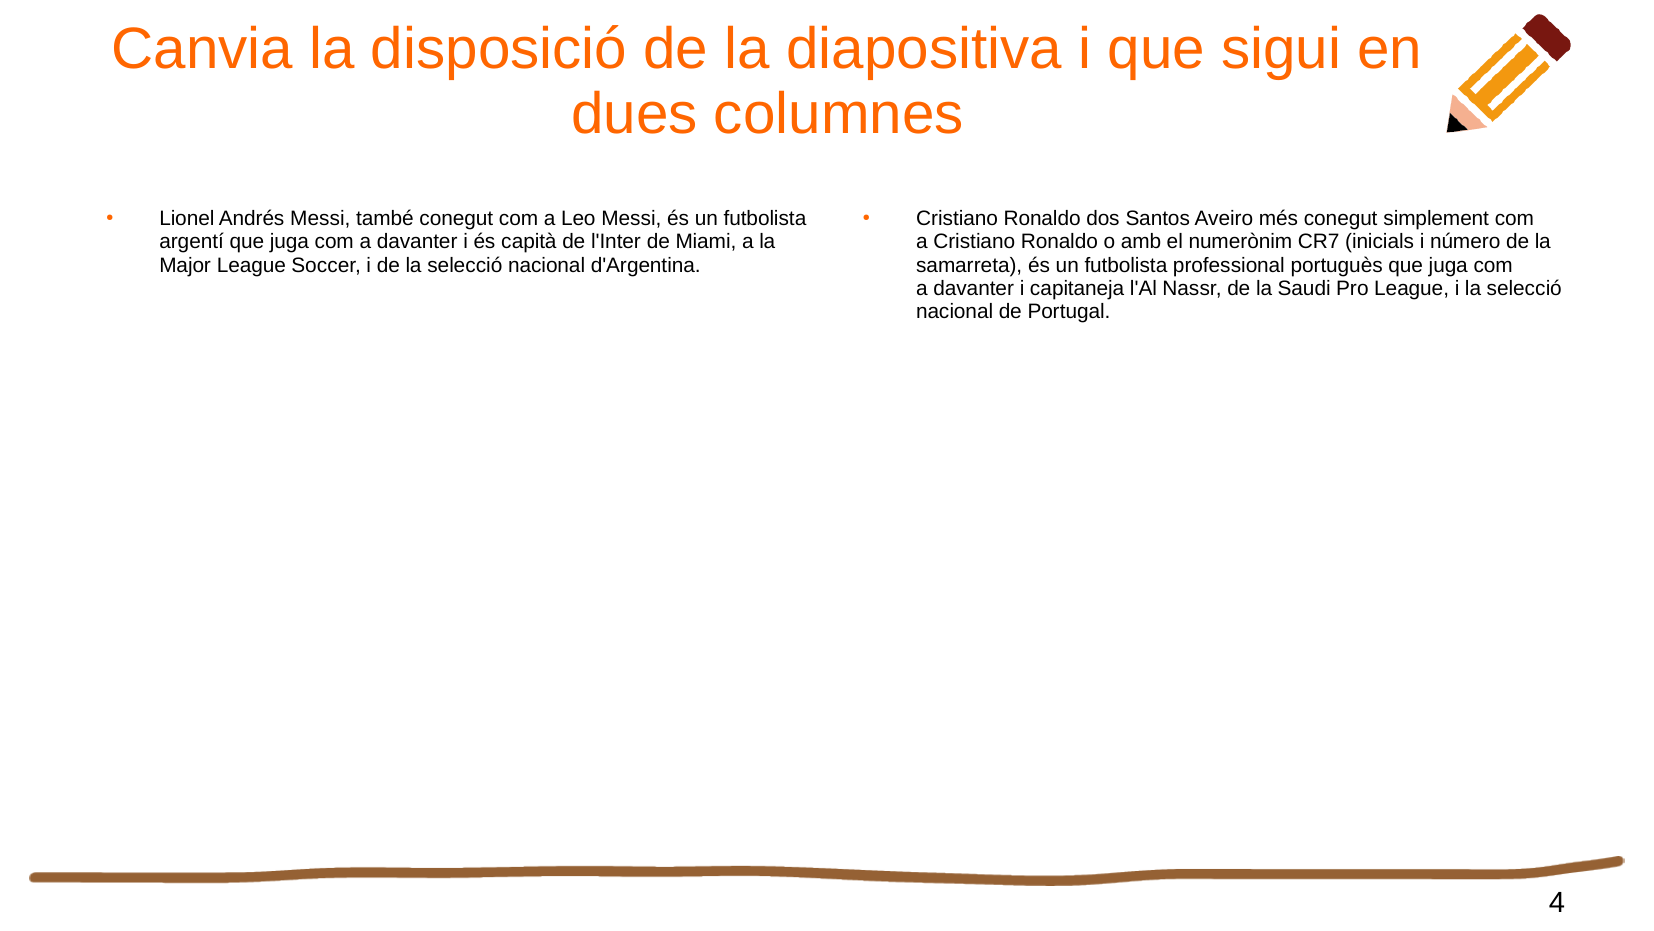

# Canvia la disposició de la diapositiva i que sigui en dues columnes
Lionel Andrés Messi, també conegut com a Leo Messi, és un futbolista argentí que juga com a davanter i és capità de l'Inter de Miami, a la Major League Soccer, i de la selecció nacional d'Argentina.
Cristiano Ronaldo dos Santos Aveiro més conegut simplement com a Cristiano Ronaldo o amb el numerònim CR7 (inicials i número de la samarreta), és un futbolista professional portuguès que juga com a davanter i capitaneja l'Al Nassr, de la Saudi Pro League, i la selecció nacional de Portugal.
4